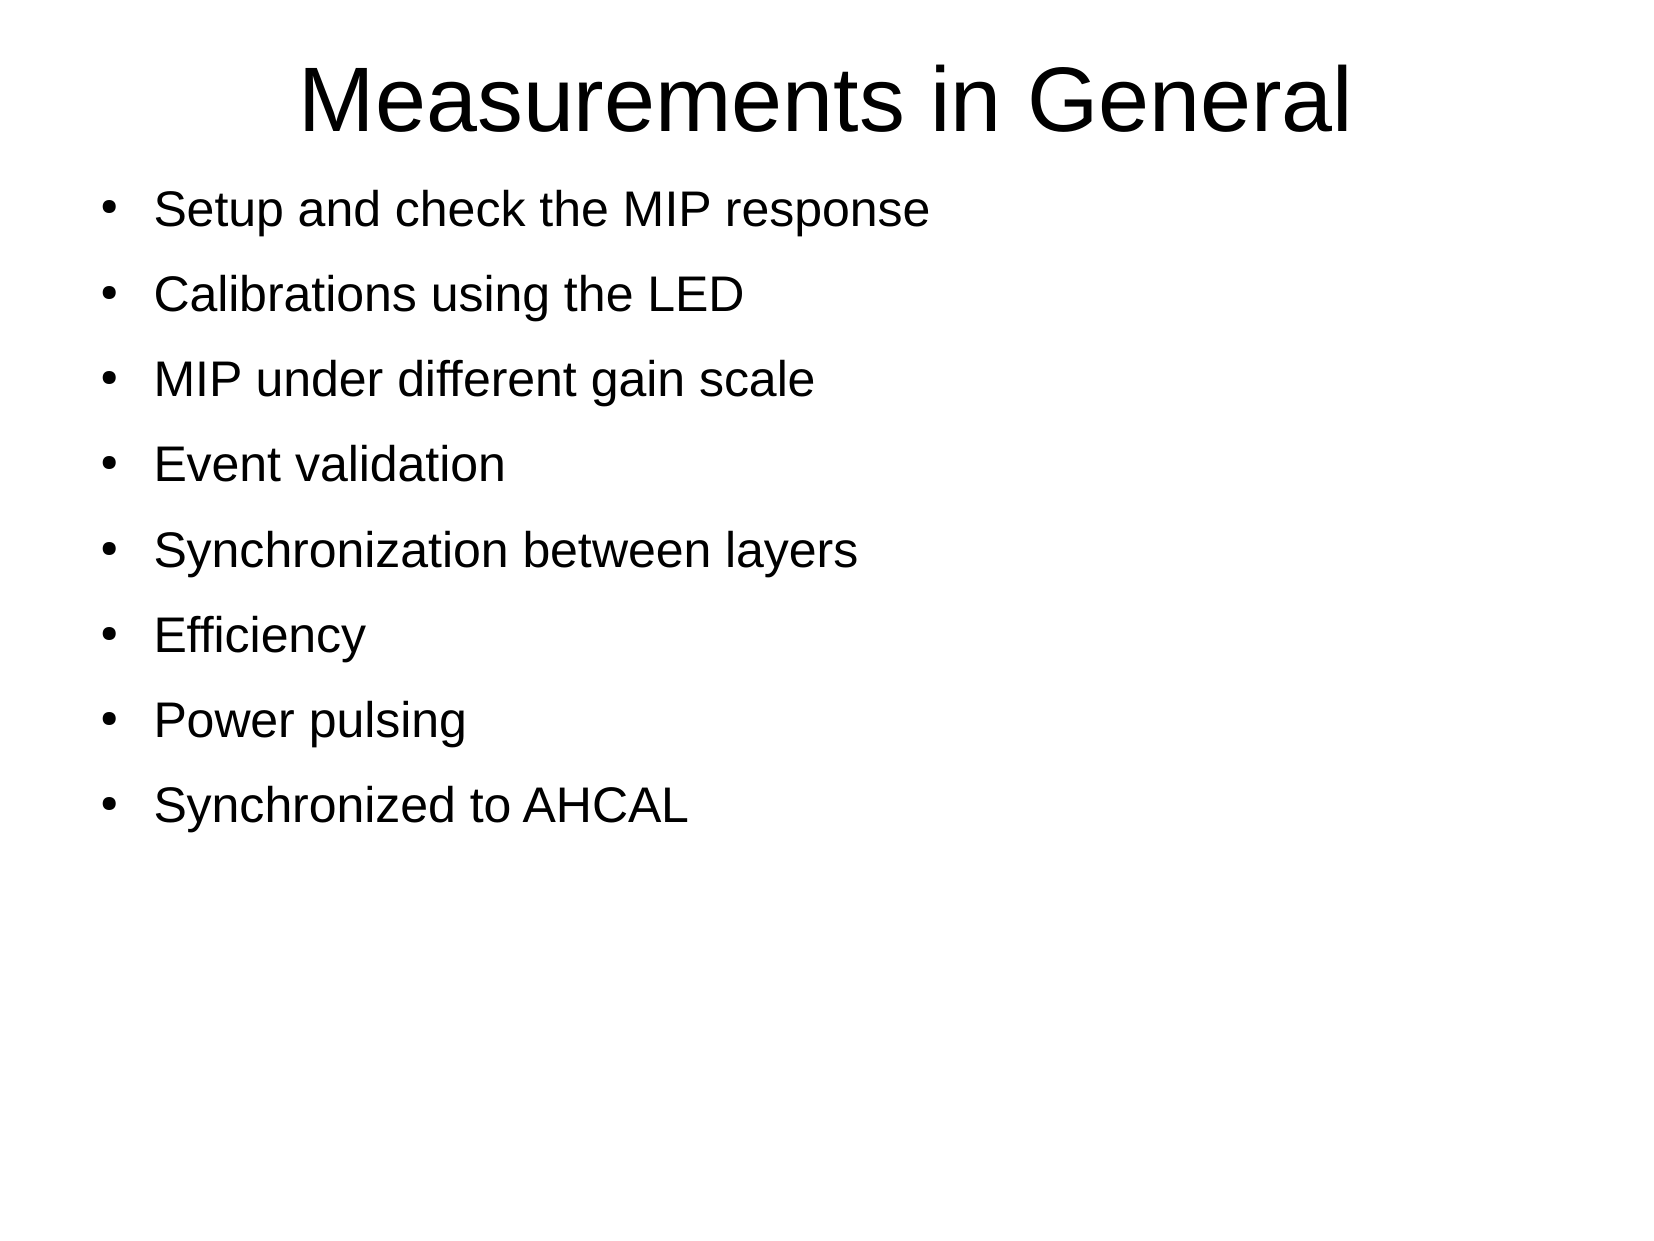

# Measurements in General
Setup and check the MIP response
Calibrations using the LED
MIP under different gain scale
Event validation
Synchronization between layers
Efficiency
Power pulsing
Synchronized to AHCAL